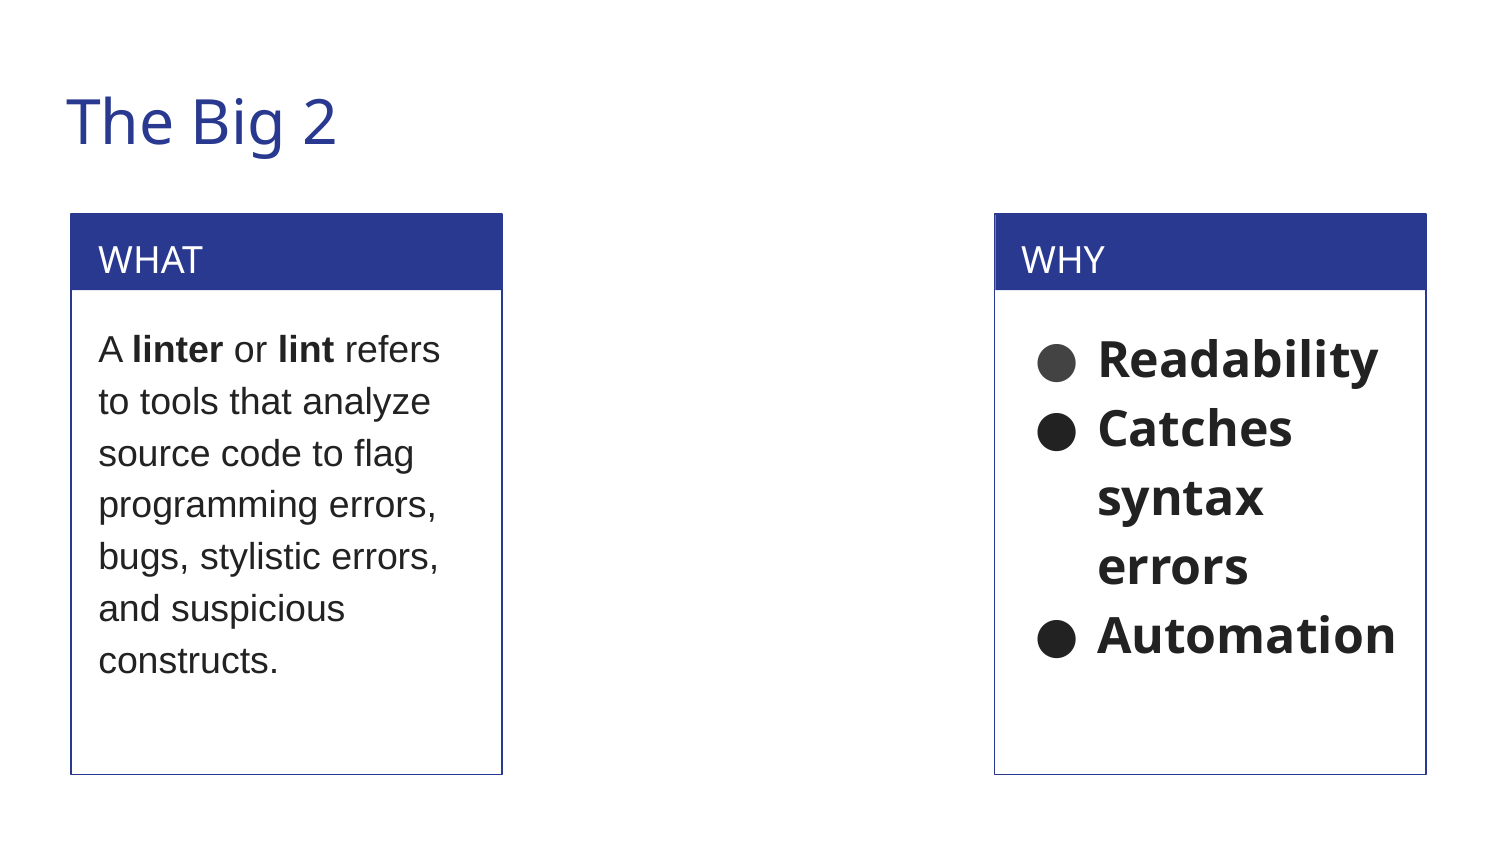

# The Big 2
WHAT
WHY
A linter or lint refers to tools that analyze source code to flag programming errors, bugs, stylistic errors, and suspicious constructs.
Readability
Catches syntax errors
Automation